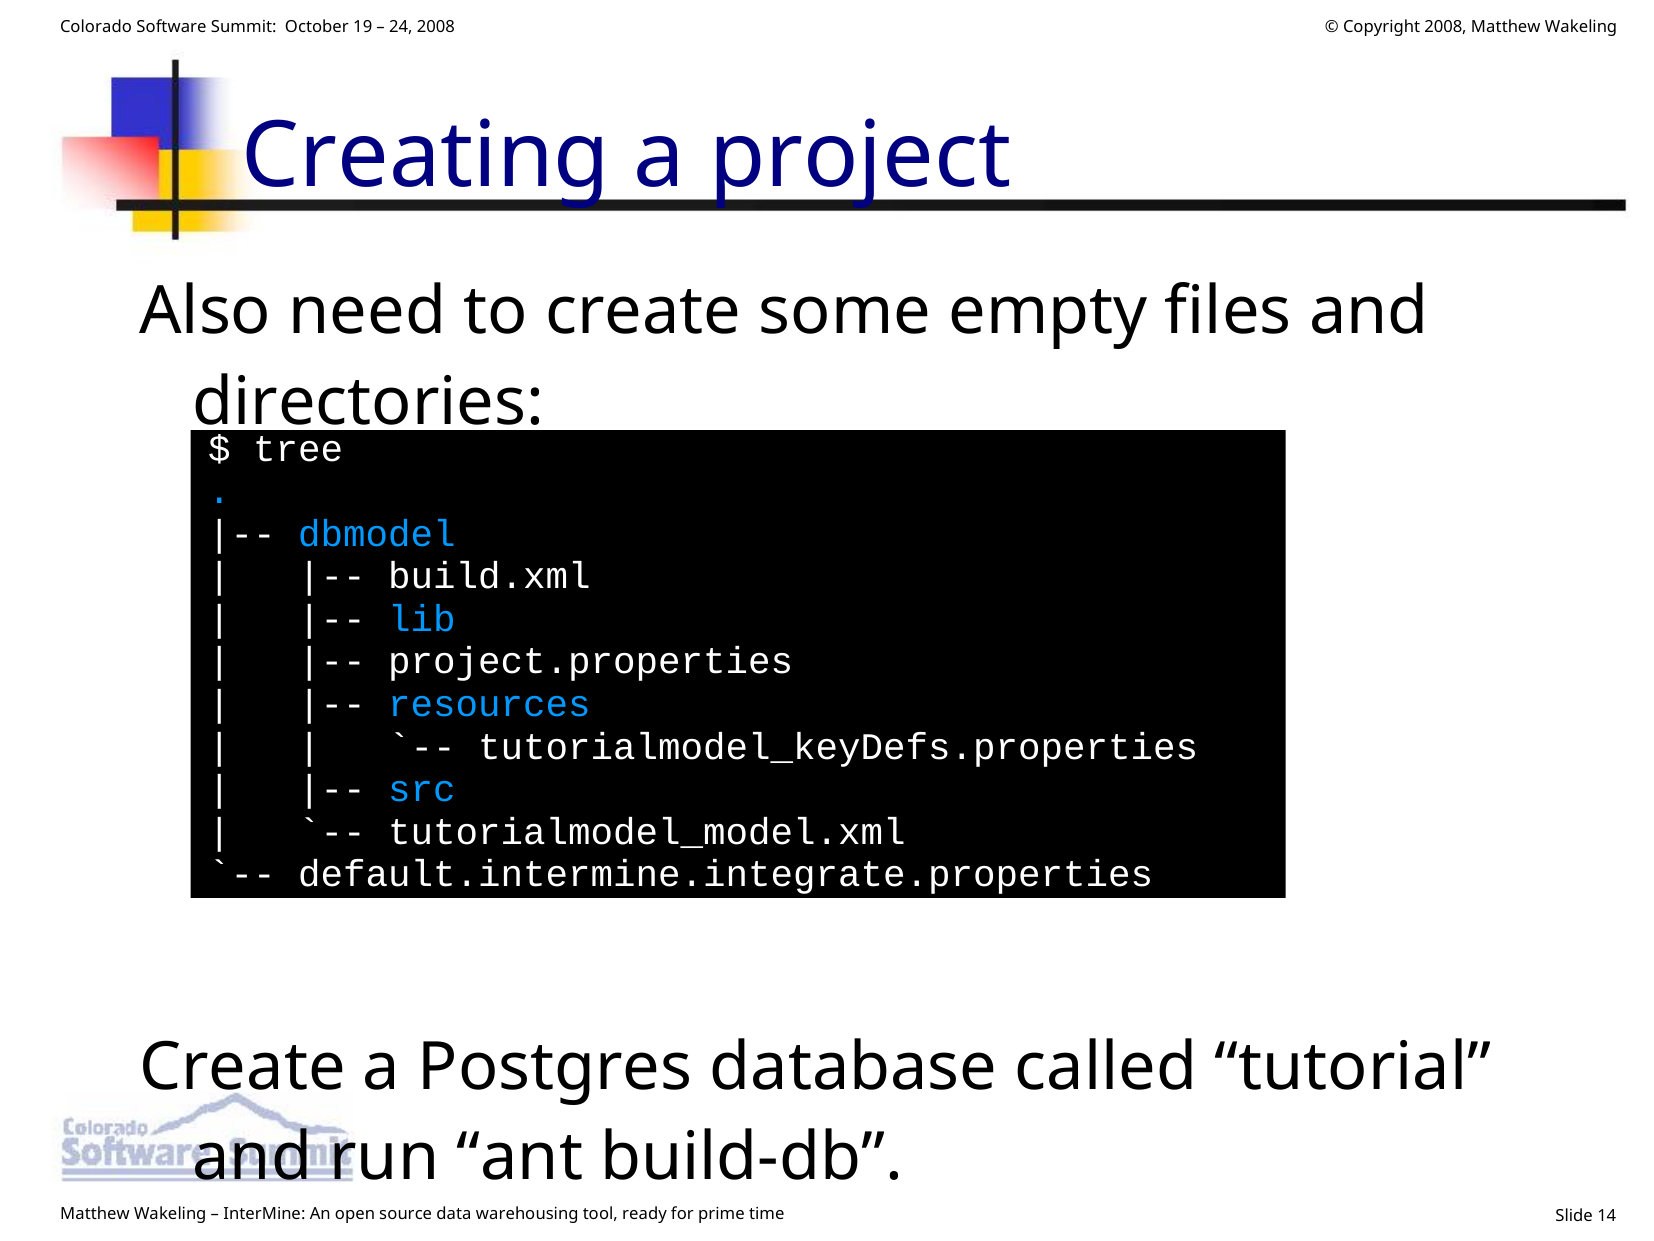

# Creating a project
Also need to create some empty files and directories:
Create a Postgres database called “tutorial” and run “ant build-db”.
$ tree
.
|-- dbmodel
| |-- build.xml
| |-- lib
| |-- project.properties
| |-- resources
| | `-- tutorialmodel_keyDefs.properties
| |-- src
| `-- tutorialmodel_model.xml
`-- default.intermine.integrate.properties